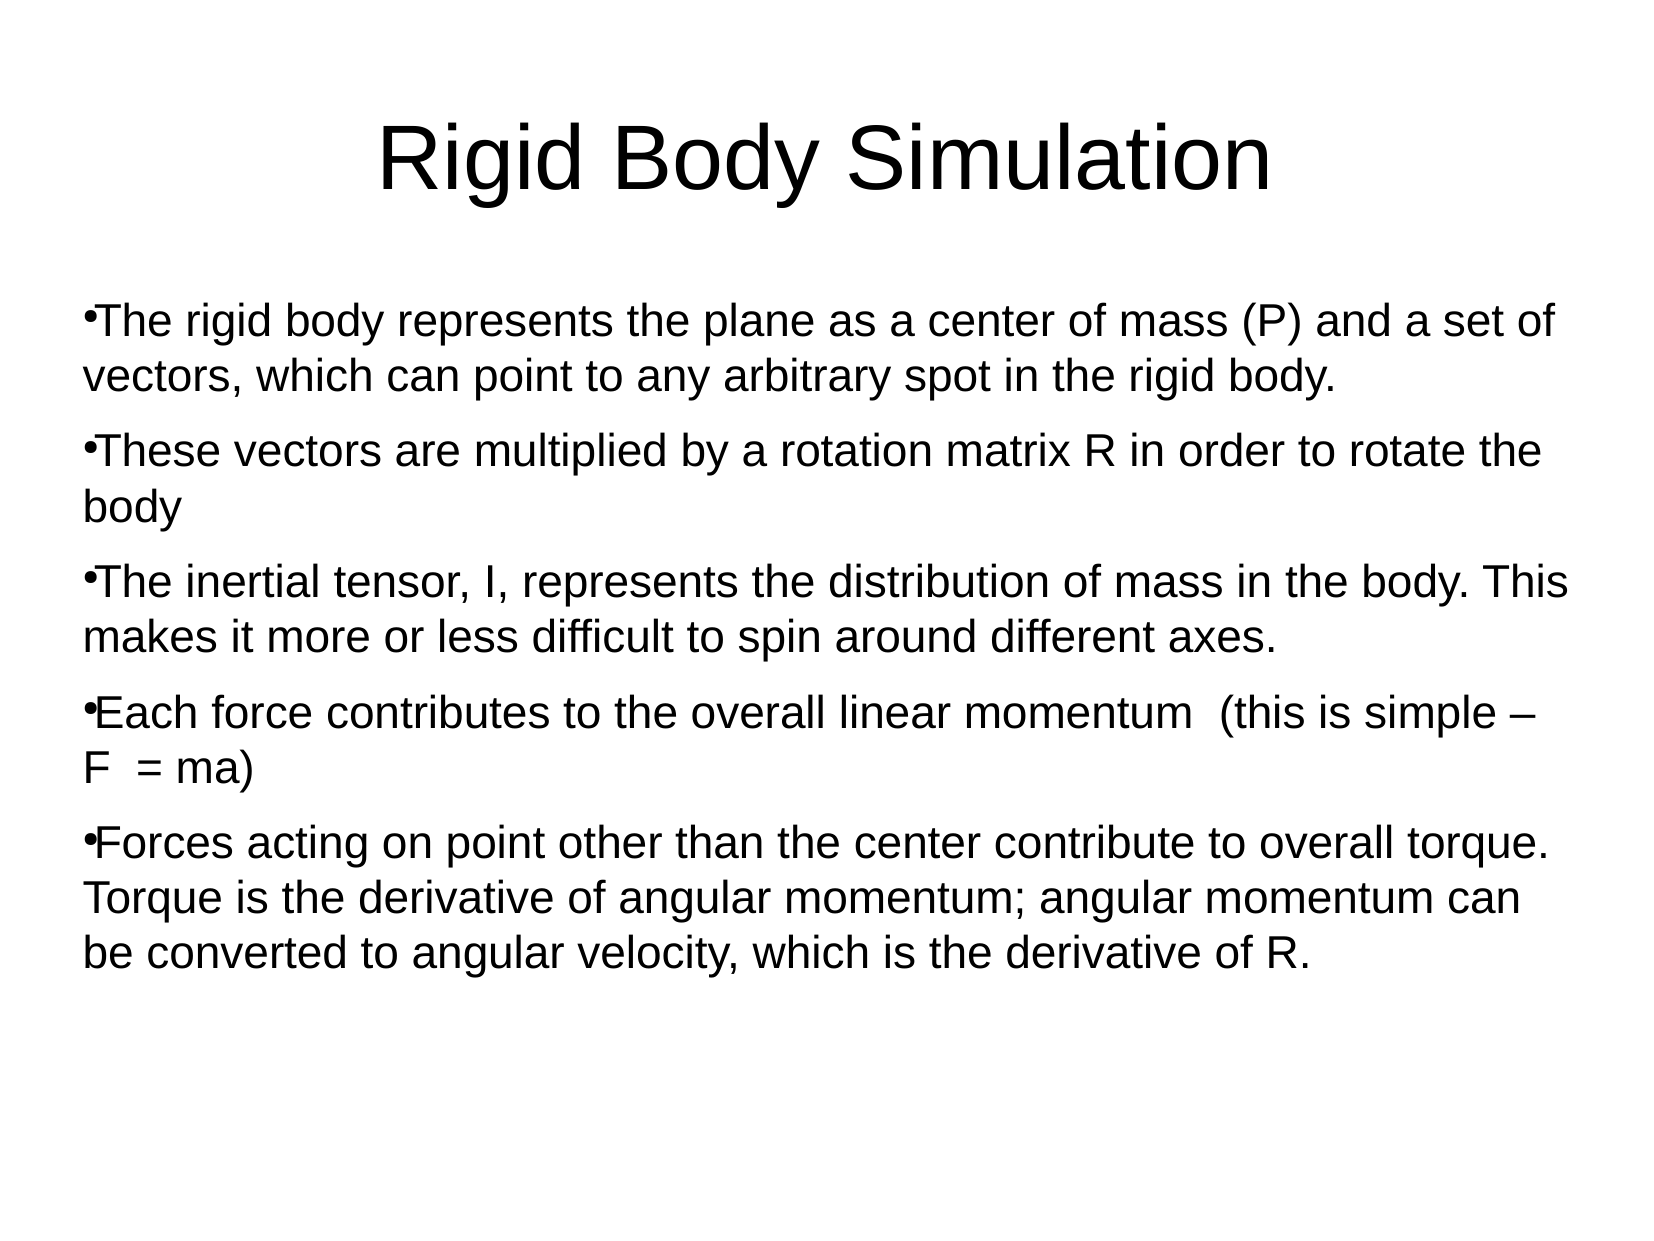

# Rigid Body Simulation
The rigid body represents the plane as a center of mass (P) and a set of vectors, which can point to any arbitrary spot in the rigid body.
These vectors are multiplied by a rotation matrix R in order to rotate the body
The inertial tensor, I, represents the distribution of mass in the body. This makes it more or less difficult to spin around different axes.
Each force contributes to the overall linear momentum (this is simple – F = ma)
Forces acting on point other than the center contribute to overall torque. Torque is the derivative of angular momentum; angular momentum can be converted to angular velocity, which is the derivative of R.